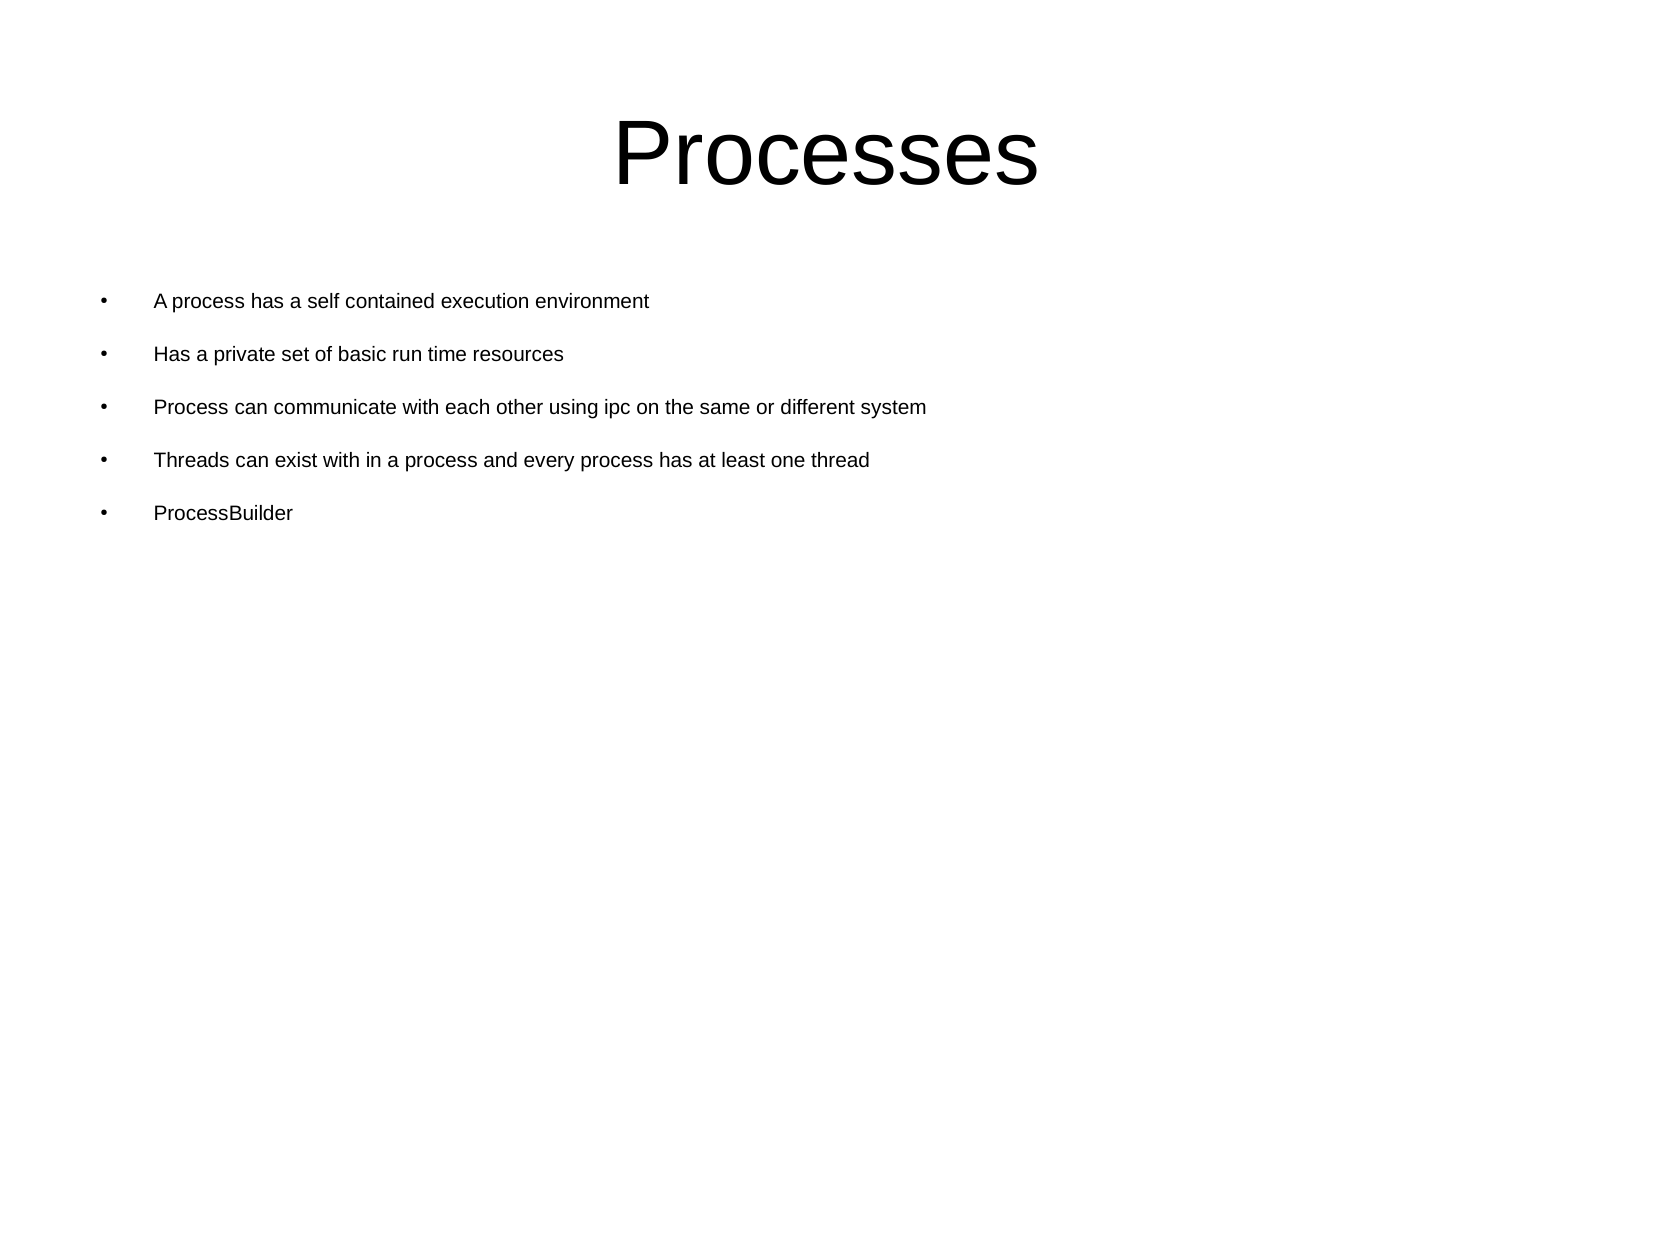

# Processes
A process has a self contained execution environment
Has a private set of basic run time resources
Process can communicate with each other using ipc on the same or different system
Threads can exist with in a process and every process has at least one thread
ProcessBuilder